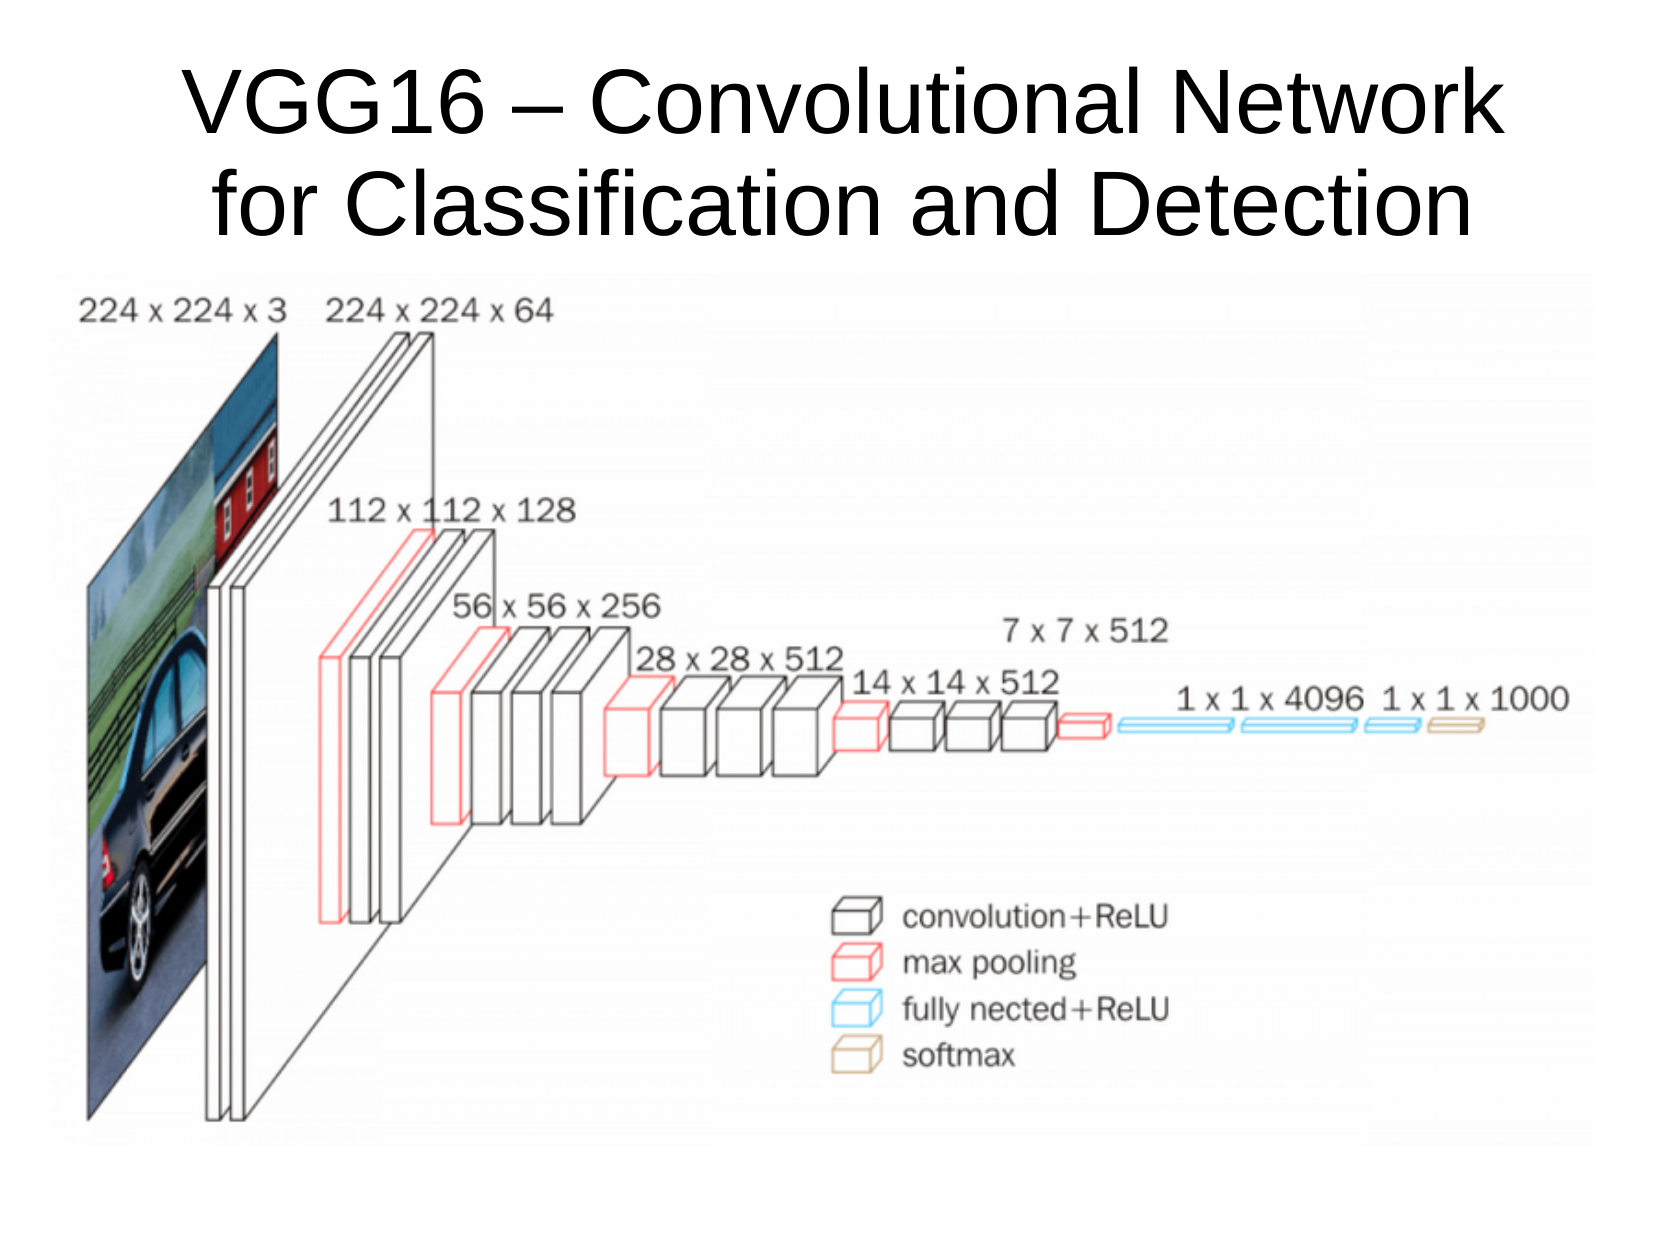

# VGG16 – Convolutional Network for Classification and Detection